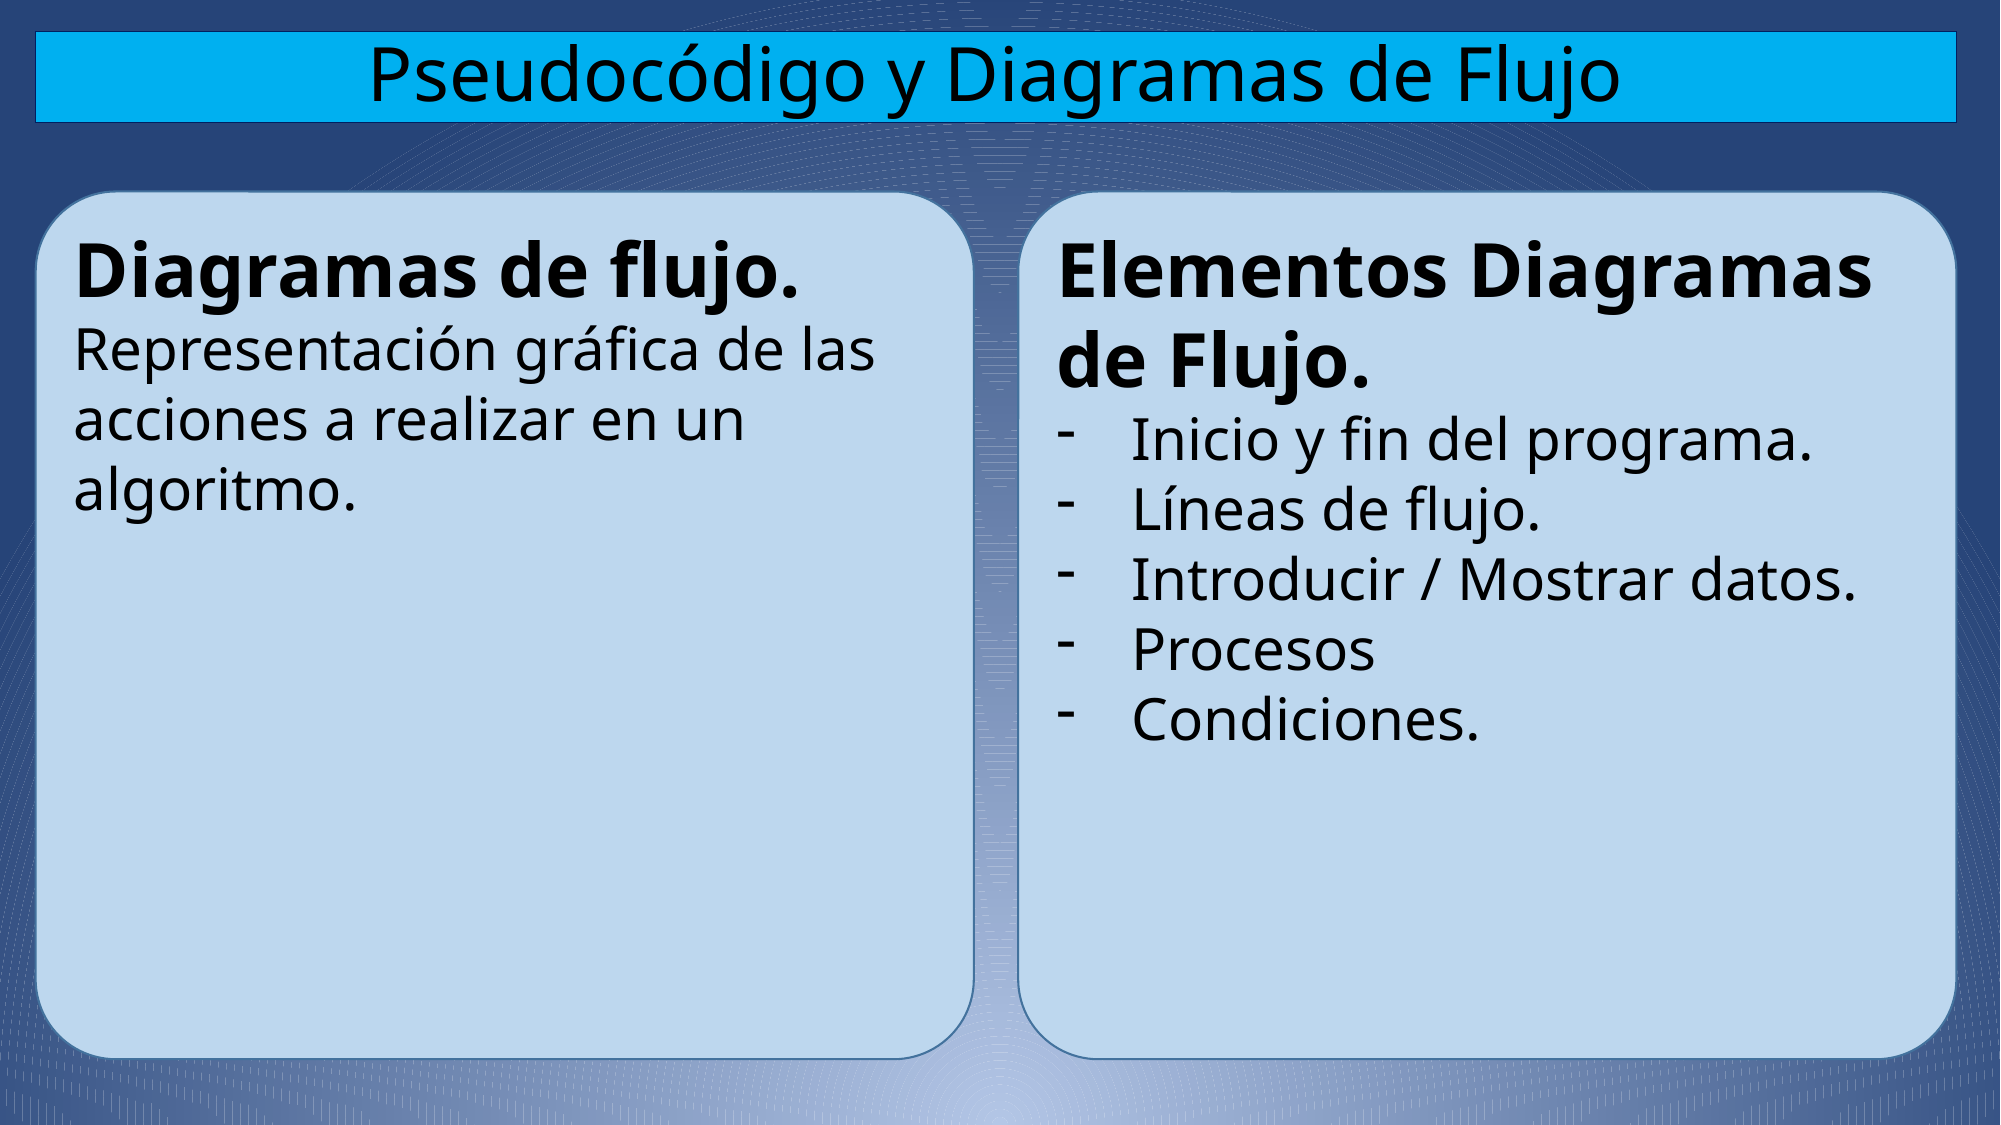

# Pseudocódigo y Diagramas de Flujo
Diagramas de flujo.
Representación gráfica de las acciones a realizar en un algoritmo.
Elementos Diagramas de Flujo.
Inicio y fin del programa.
Líneas de flujo.
Introducir / Mostrar datos.
Procesos
Condiciones.